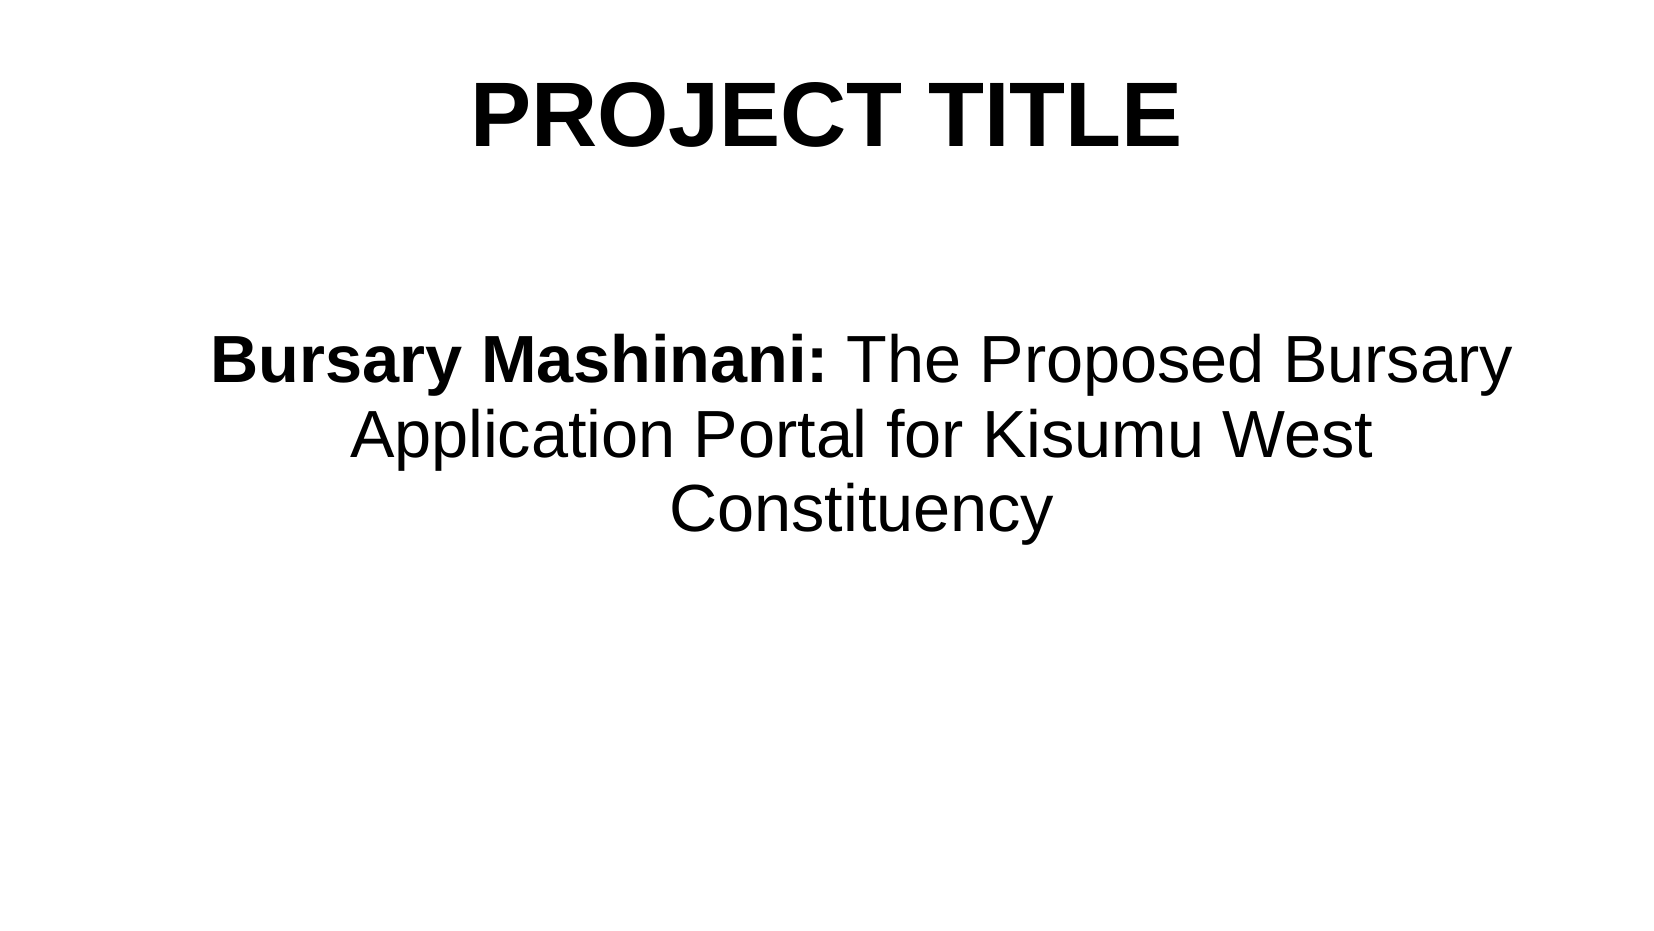

# PROJECT TITLE
Bursary Mashinani: The Proposed Bursary Application Portal for Kisumu West Constituency